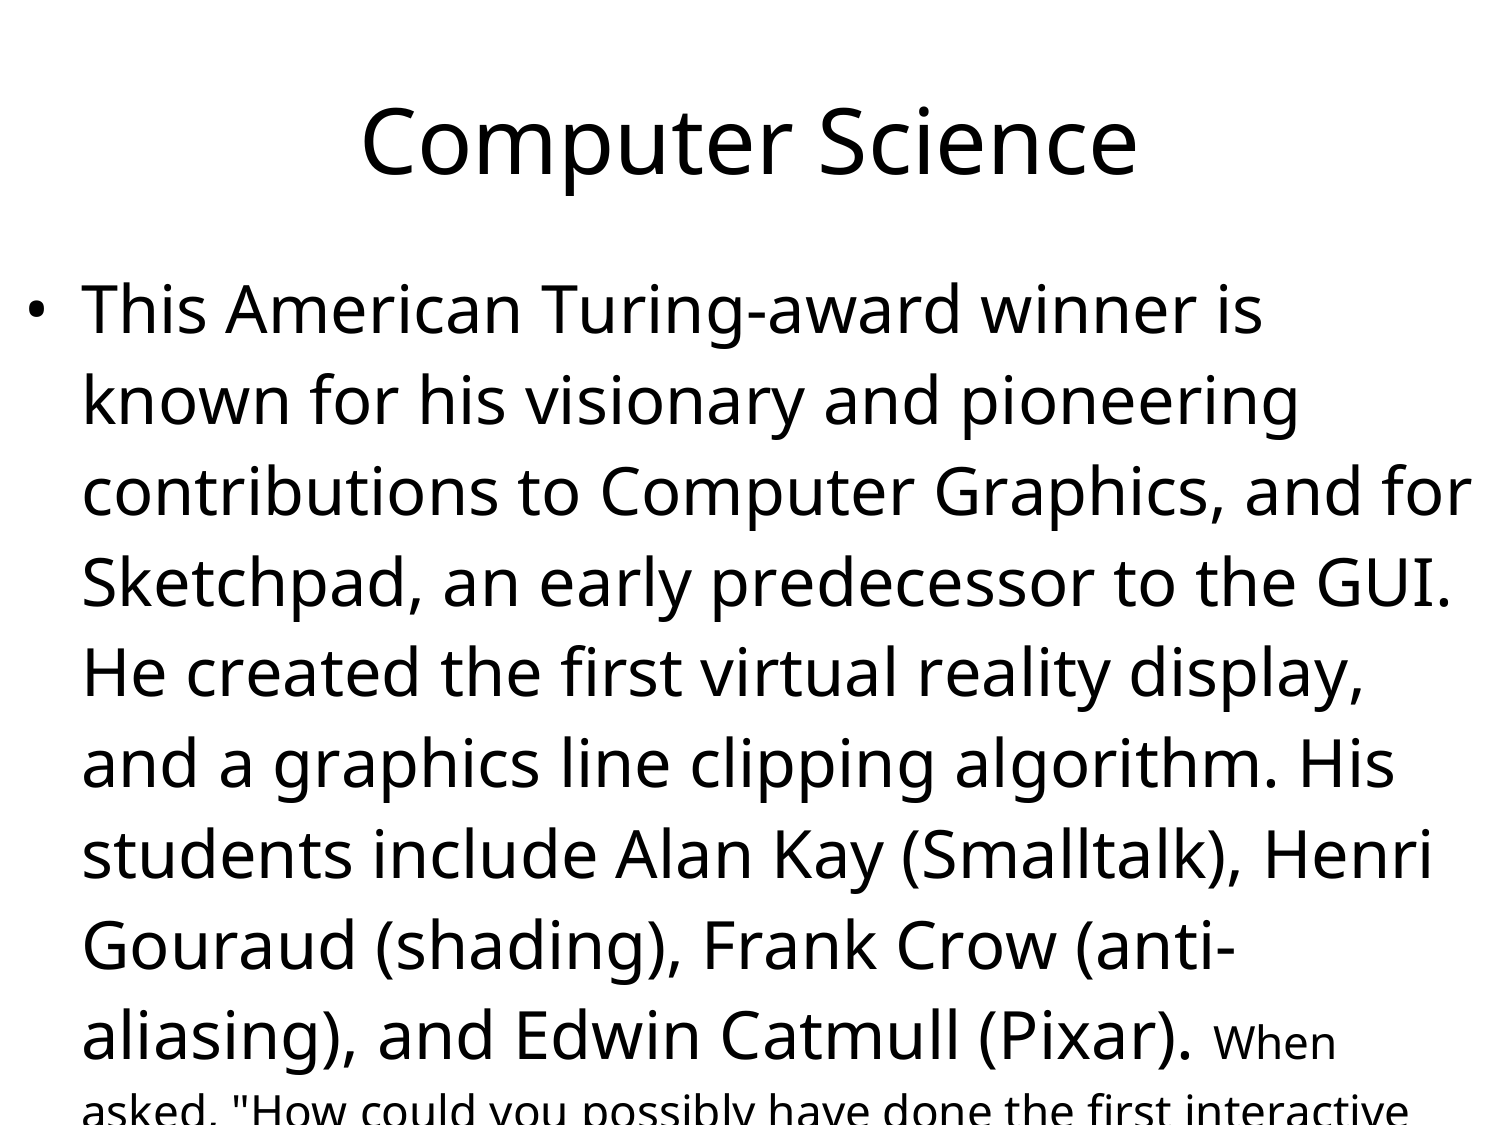

# Computer Science
This American Turing-award winner is known for his visionary and pioneering contributions to Computer Graphics, and for Sketchpad, an early predecessor to the GUI. He created the first virtual reality display, and a graphics line clipping algorithm. His students include Alan Kay (Smalltalk), Henri Gouraud (shading), Frank Crow (anti-aliasing), and Edwin Catmull (Pixar). When asked, "How could you possibly have done the first interactive graphics program, the first non-procedural programming language, the first object oriented software system, all in one year?" He replied: "Well, I didn't know it was hard."